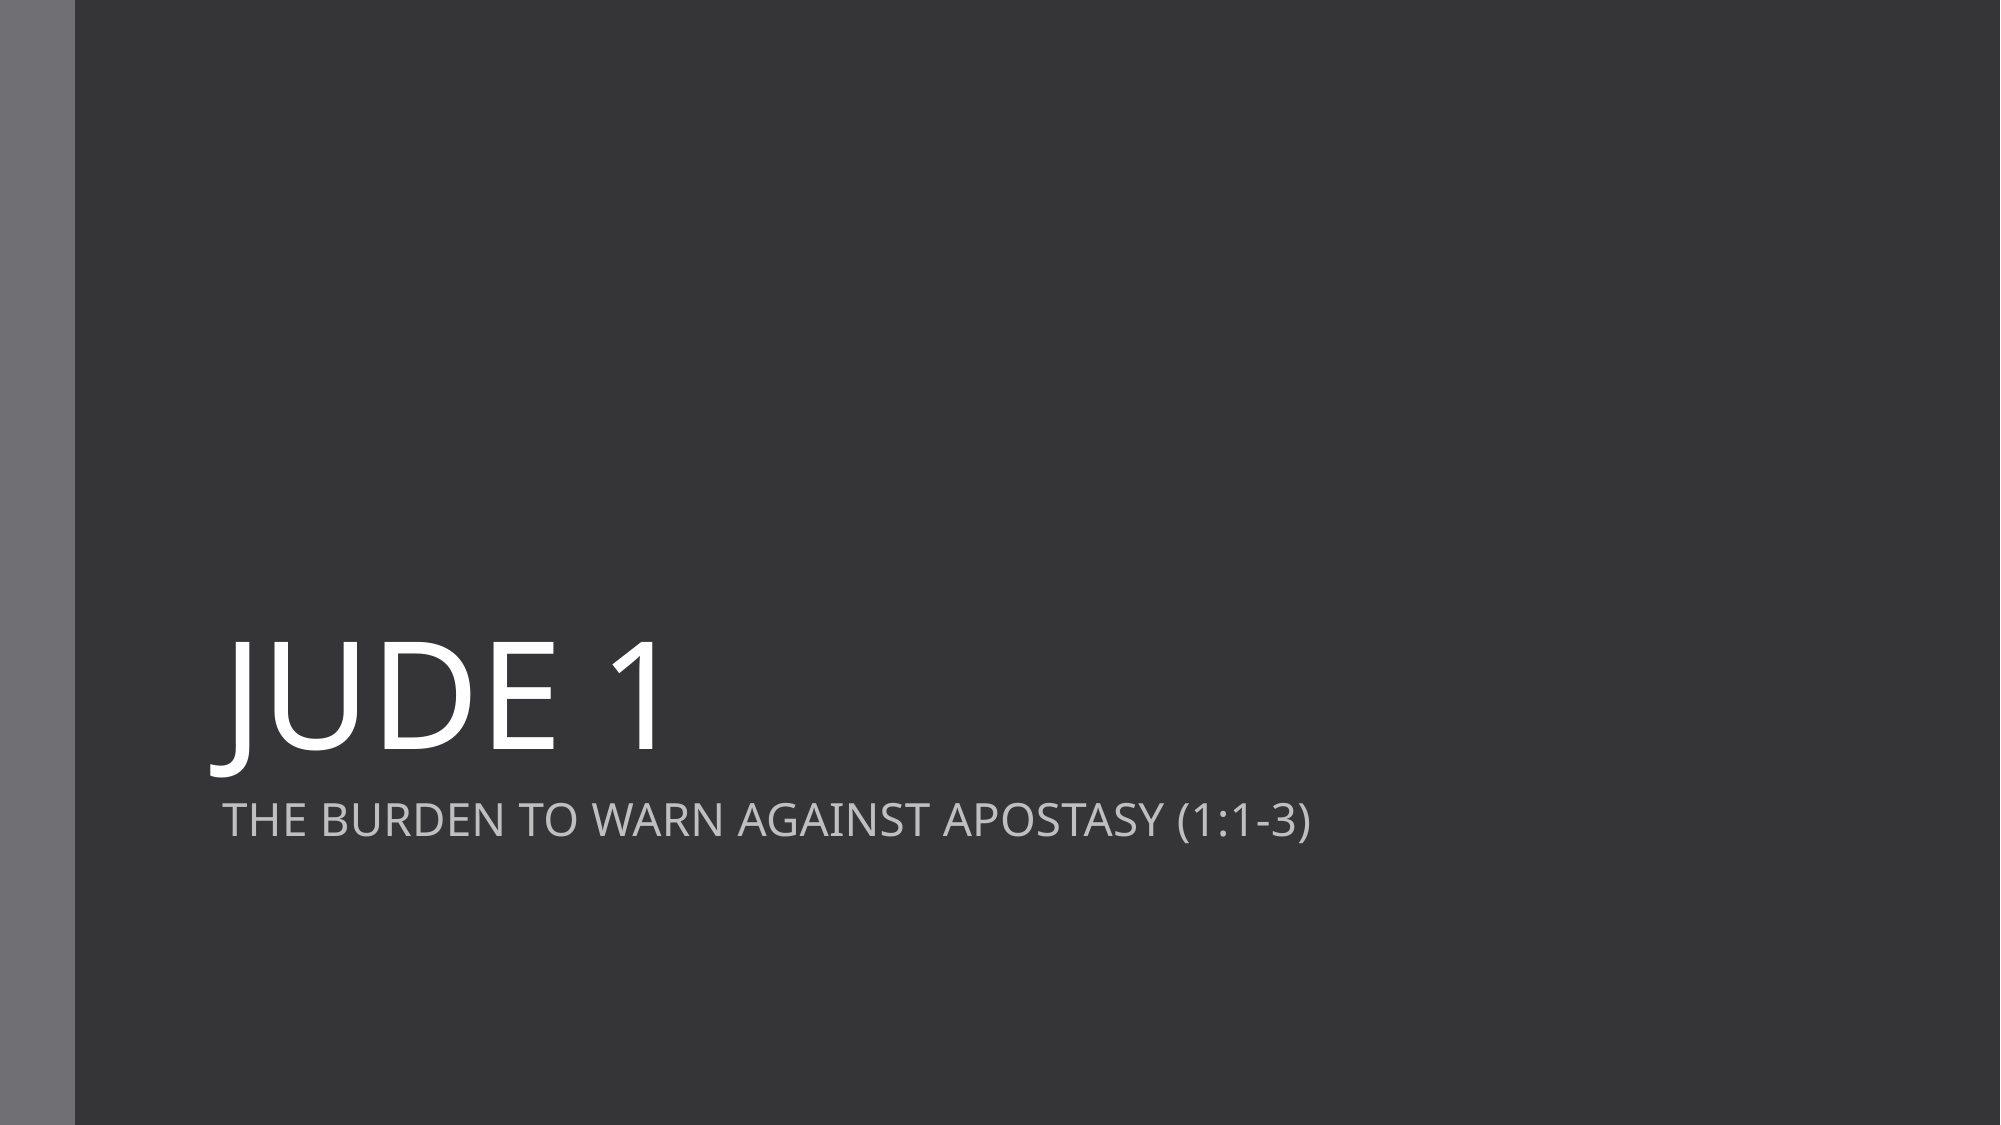

# JUDE 1
THE BURDEN TO WARN AGAINST APOSTASY (1:1-3)